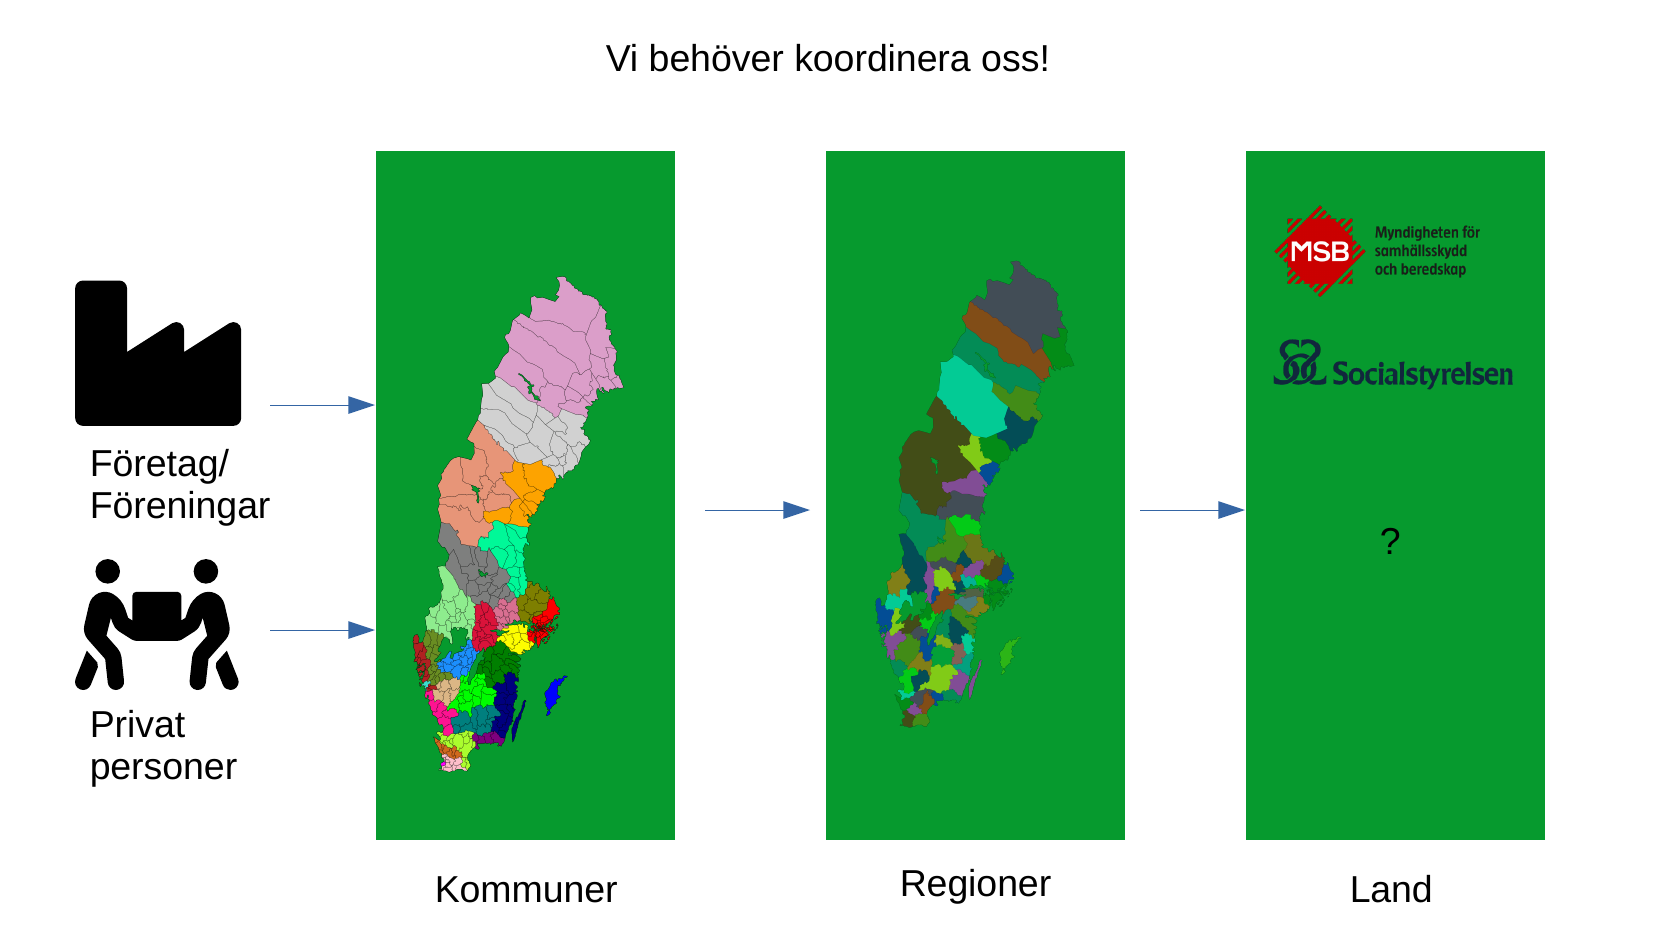

Vi behöver koordinera oss!
Företag/Föreningar
?
Privat personer
Regioner
Kommuner
Land